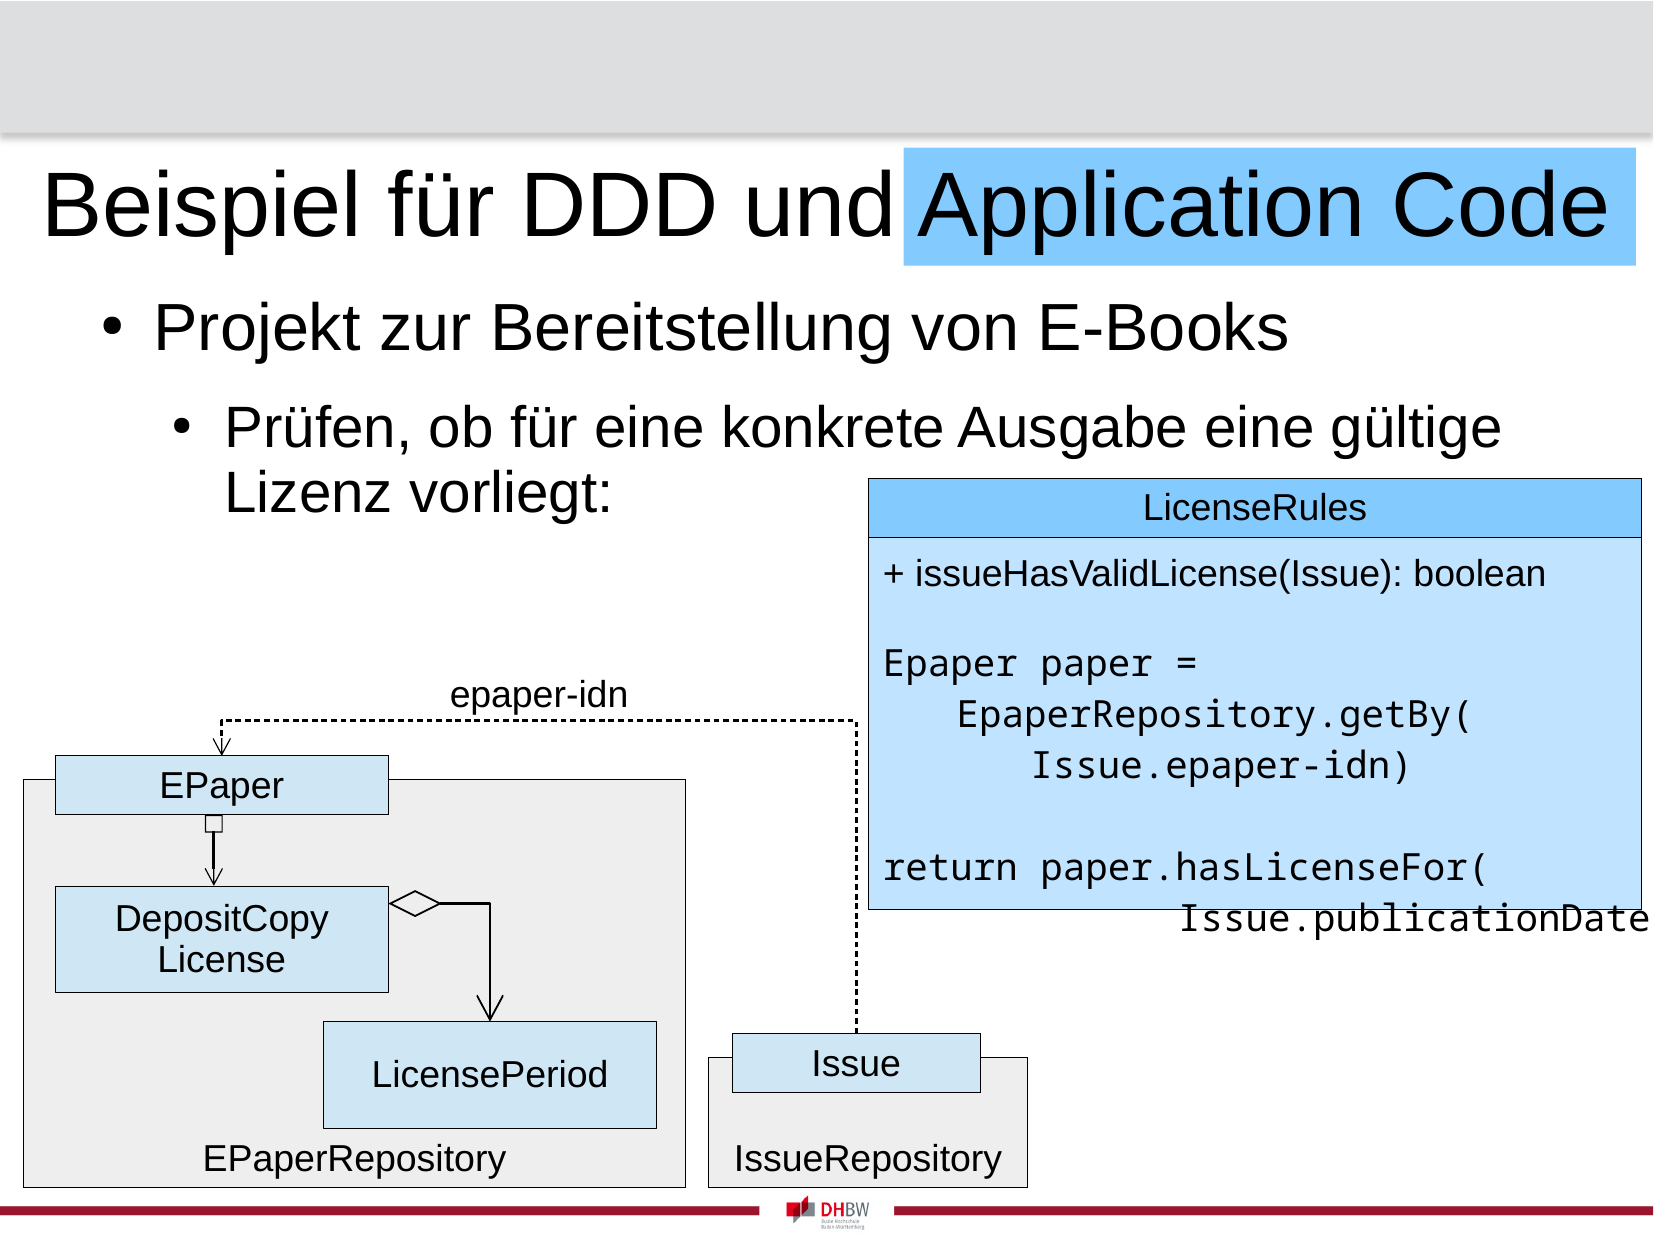

# Beispiel für DDD und Application Code
Projekt zur Bereitstellung von E-Books
Prüfen, ob für eine konkrete Ausgabe eine gültige Lizenz vorliegt:
LicenseRules
+ issueHasValidLicense(Issue): boolean
Epaper paper =
	EpaperRepository.getBy(
		Issue.epaper-idn)
return paper.hasLicenseFor(
				Issue.publicationDate)
+ issueHasValidLicense(Issue): boolean
IssueContent
IssueContentRepository
EPaper
EPaperRepository
DepositCopy
License
LicensePeriod
Issue
IssueRepository